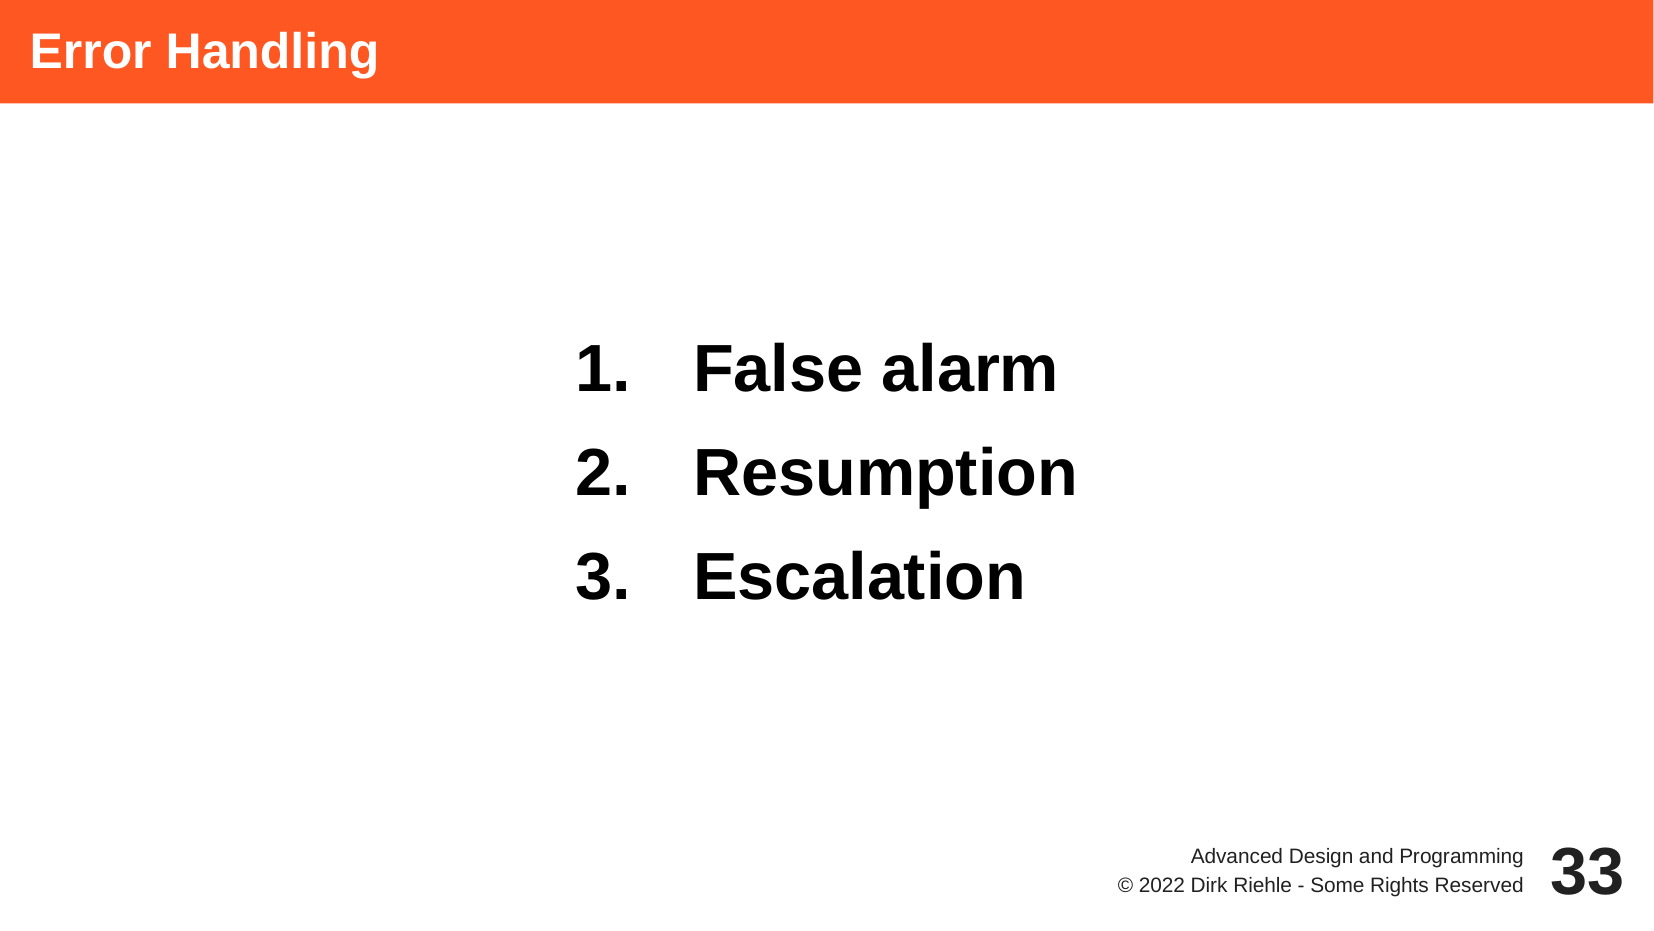

# Error Handling
False alarm
Resumption
Escalation
Advanced Design and Programming
33
© 2022 Dirk Riehle - Some Rights Reserved